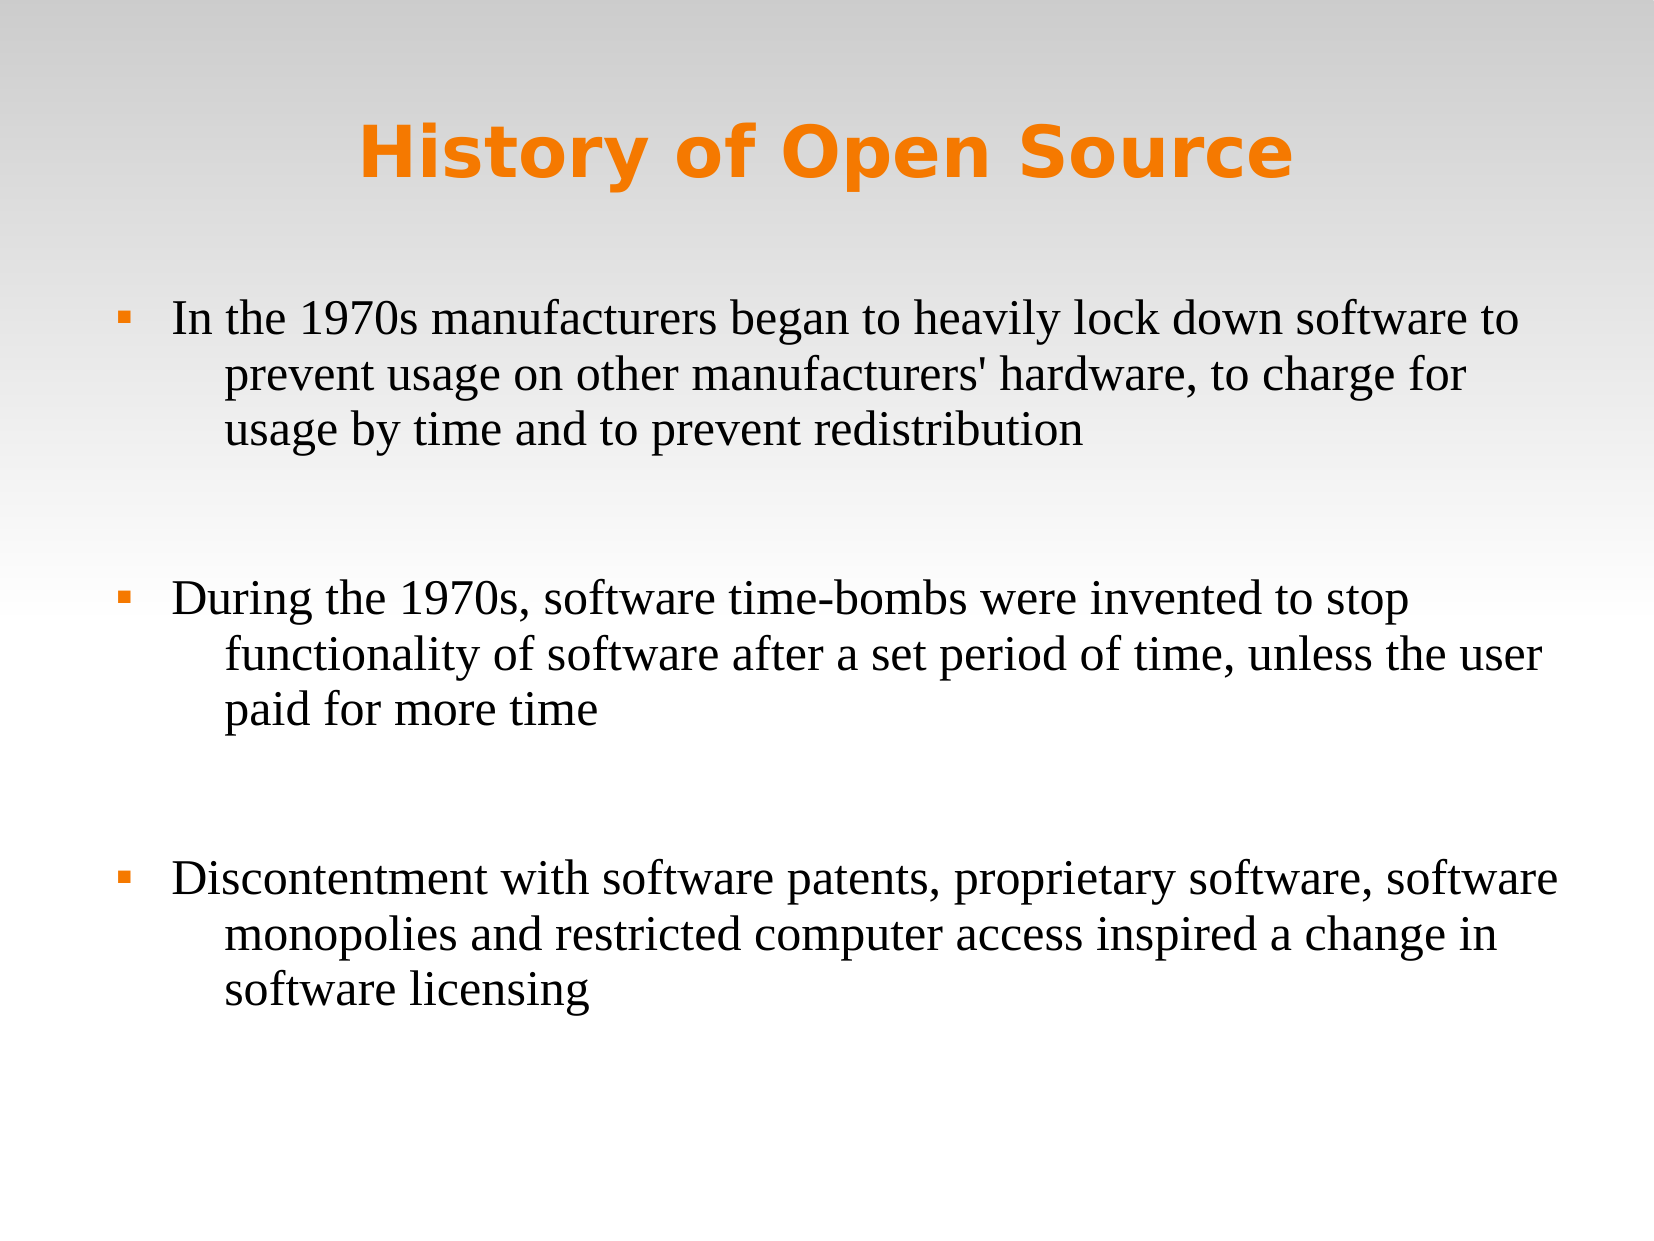

# History of Open Source
In the 1970s manufacturers began to heavily lock down software to prevent usage on other manufacturers' hardware, to charge for usage by time and to prevent redistribution
During the 1970s, software time-bombs were invented to stop functionality of software after a set period of time, unless the user paid for more time
Discontentment with software patents, proprietary software, software monopolies and restricted computer access inspired a change in software licensing